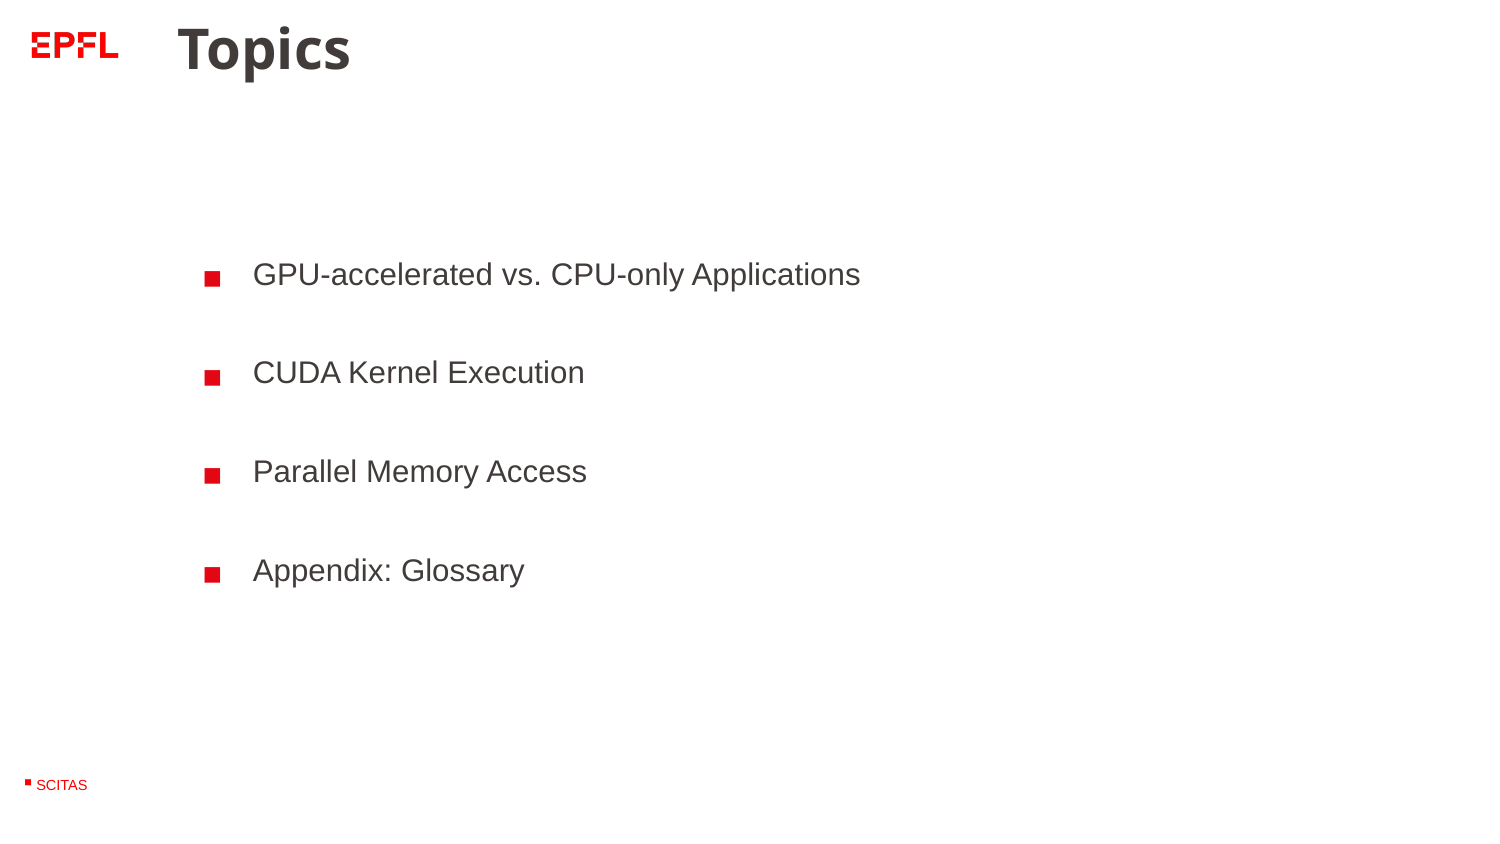

Topics
# GPU-accelerated vs. CPU-only Applications
CUDA Kernel Execution
Parallel Memory Access
Appendix: Glossary